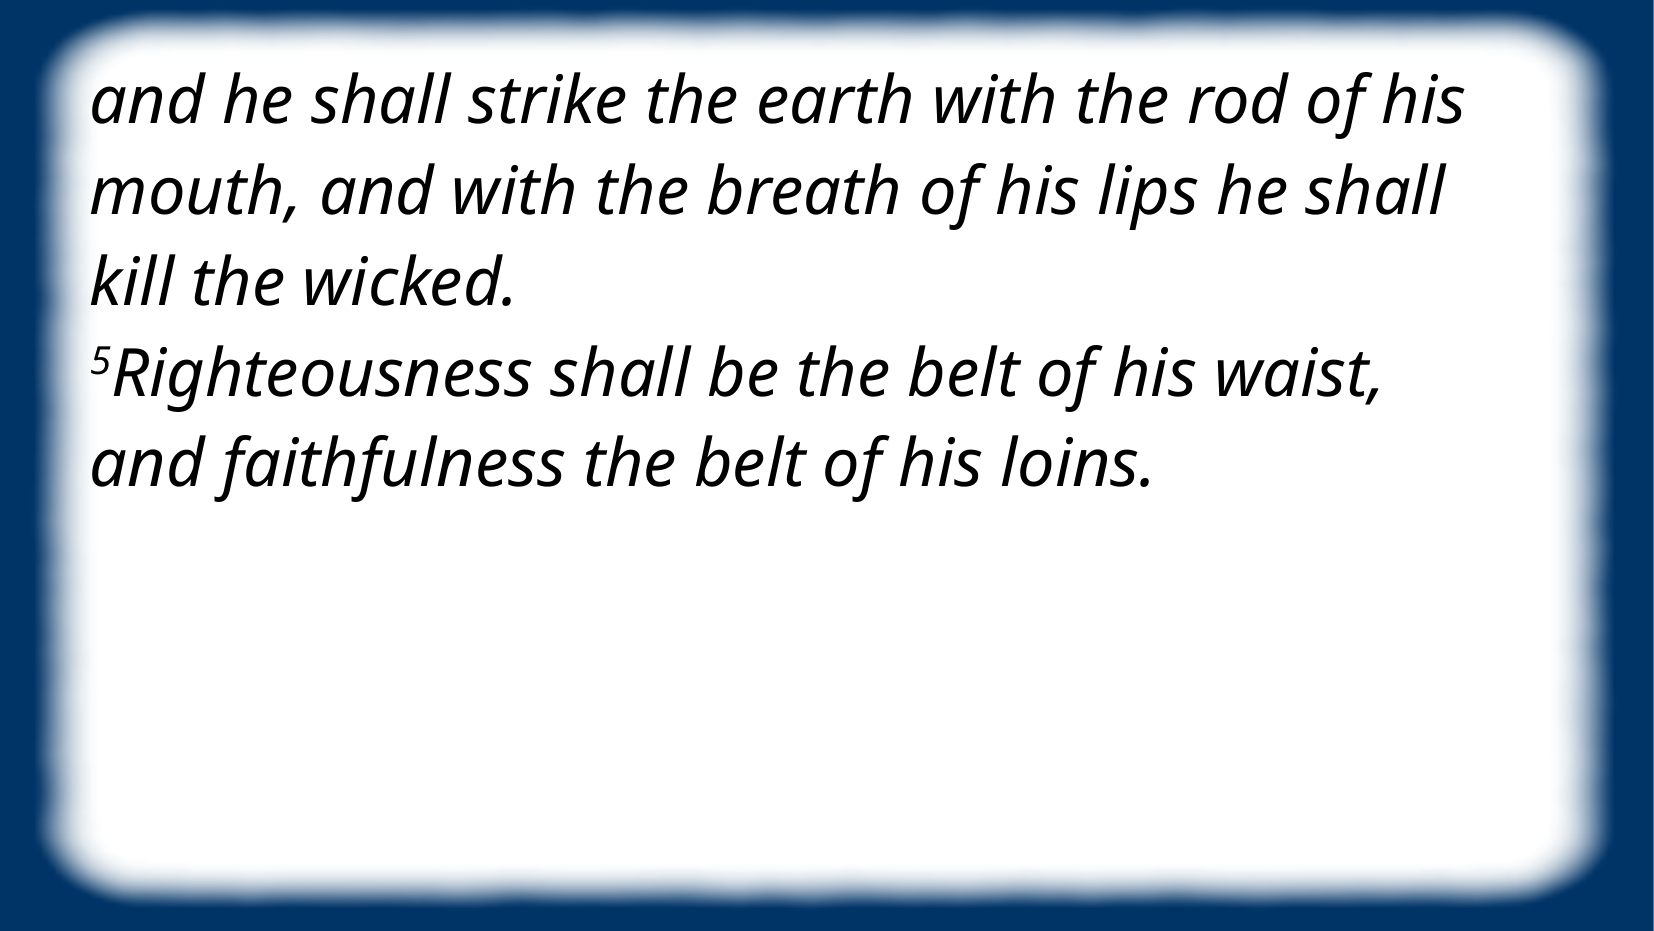

and he shall strike the earth with the rod of his mouth, and with the breath of his lips he shall kill the wicked.
5Righteousness shall be the belt of his waist,
and faithfulness the belt of his loins.